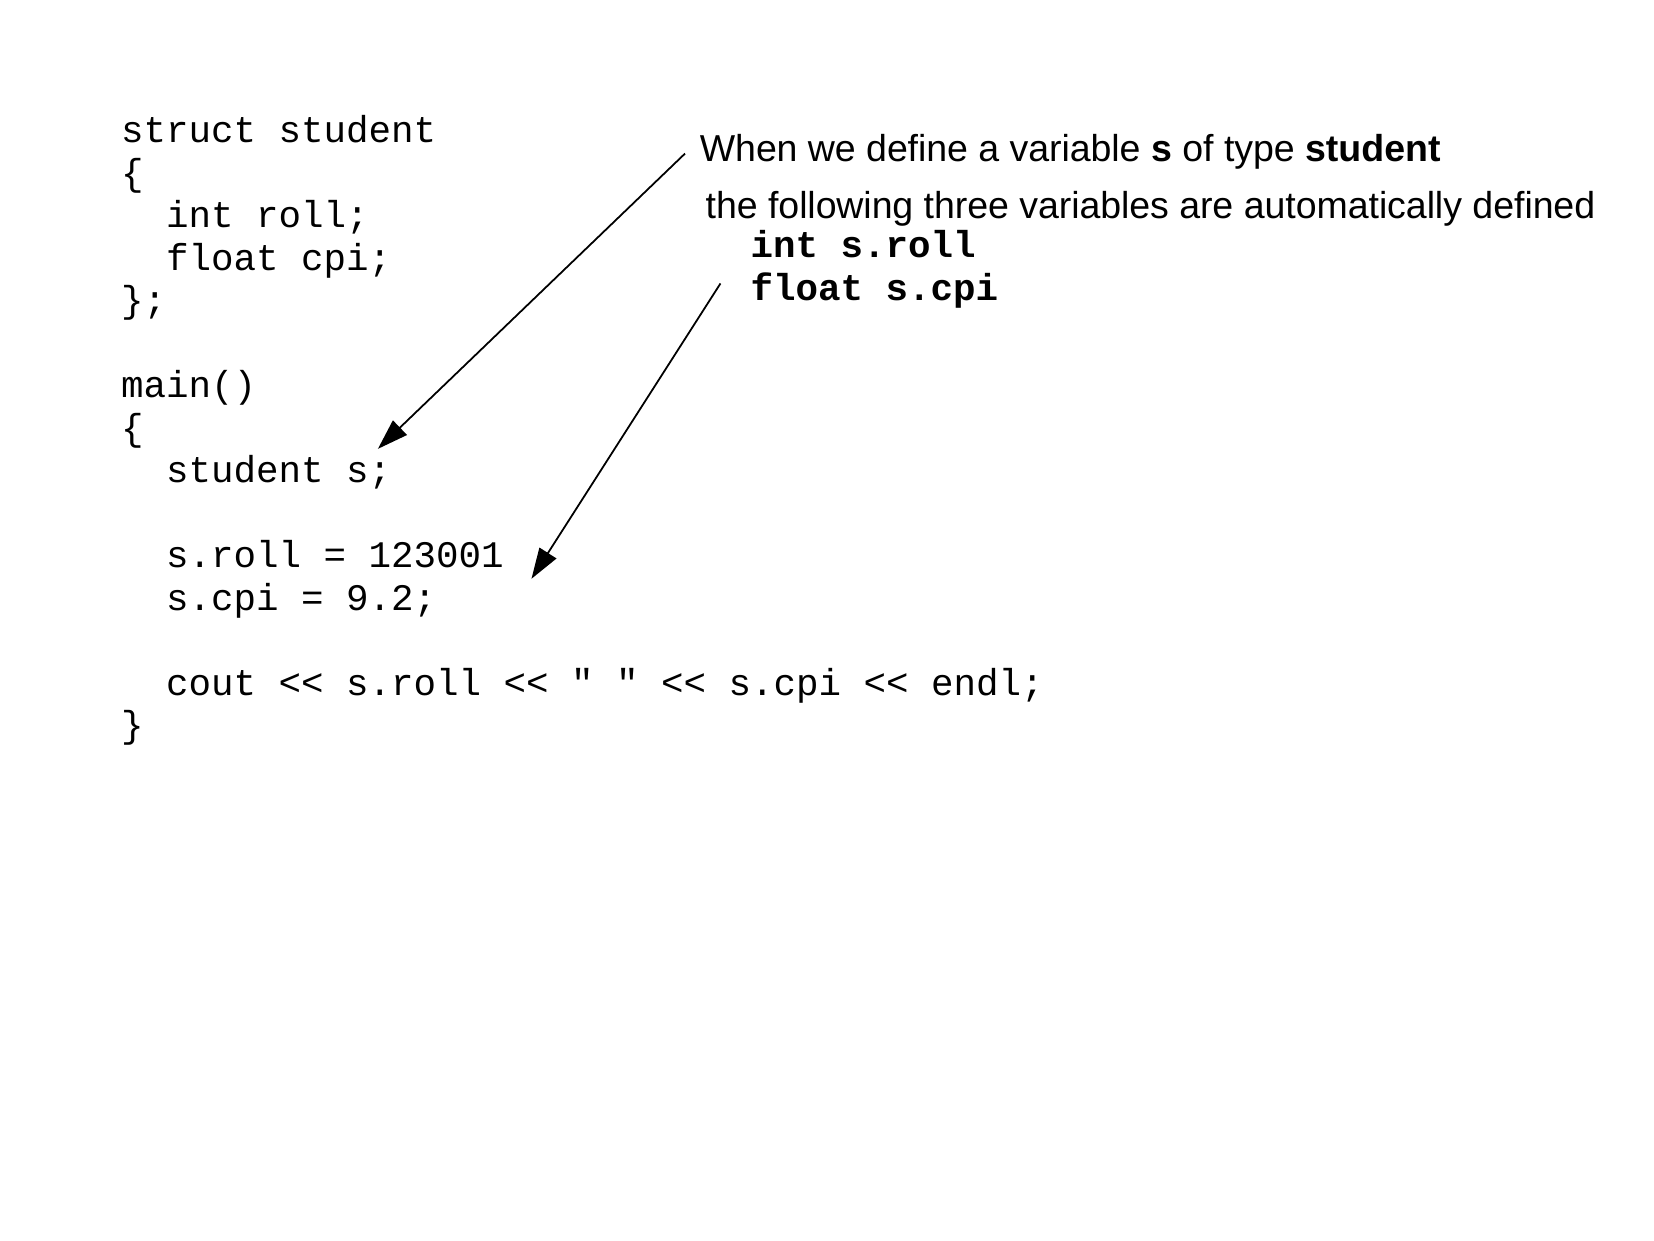

struct student
{
 int roll;
 float cpi;
};
main()
{
 student s;
 s.roll = 123001
 s.cpi = 9.2;
 cout << s.roll << " " << s.cpi << endl;
}
When we define a variable s of type student
the following three variables are automatically defined
 int s.roll
 float s.cpi